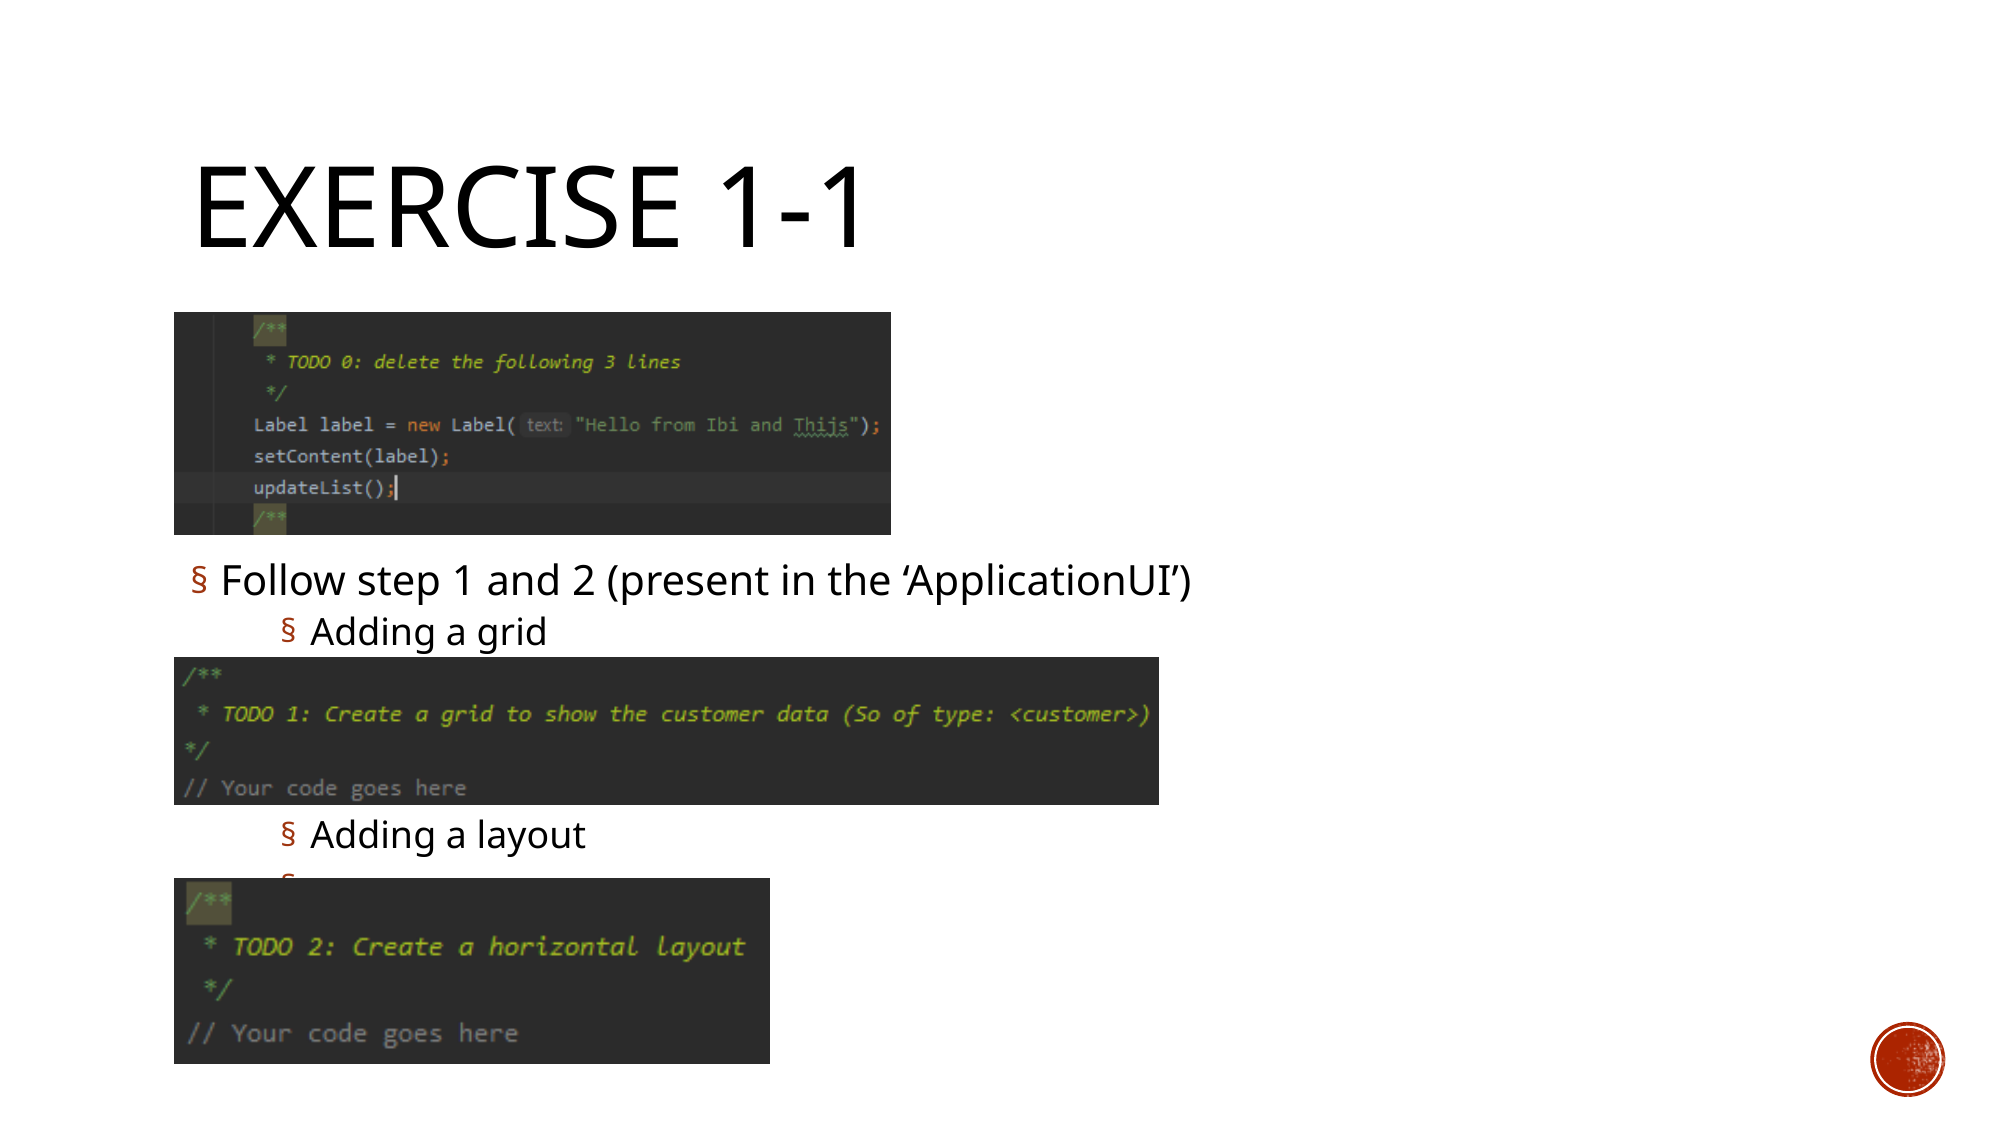

# Exercise 1-1
Follow step 1 and 2 (present in the ‘ApplicationUI’)
Adding a grid
Adding a layout